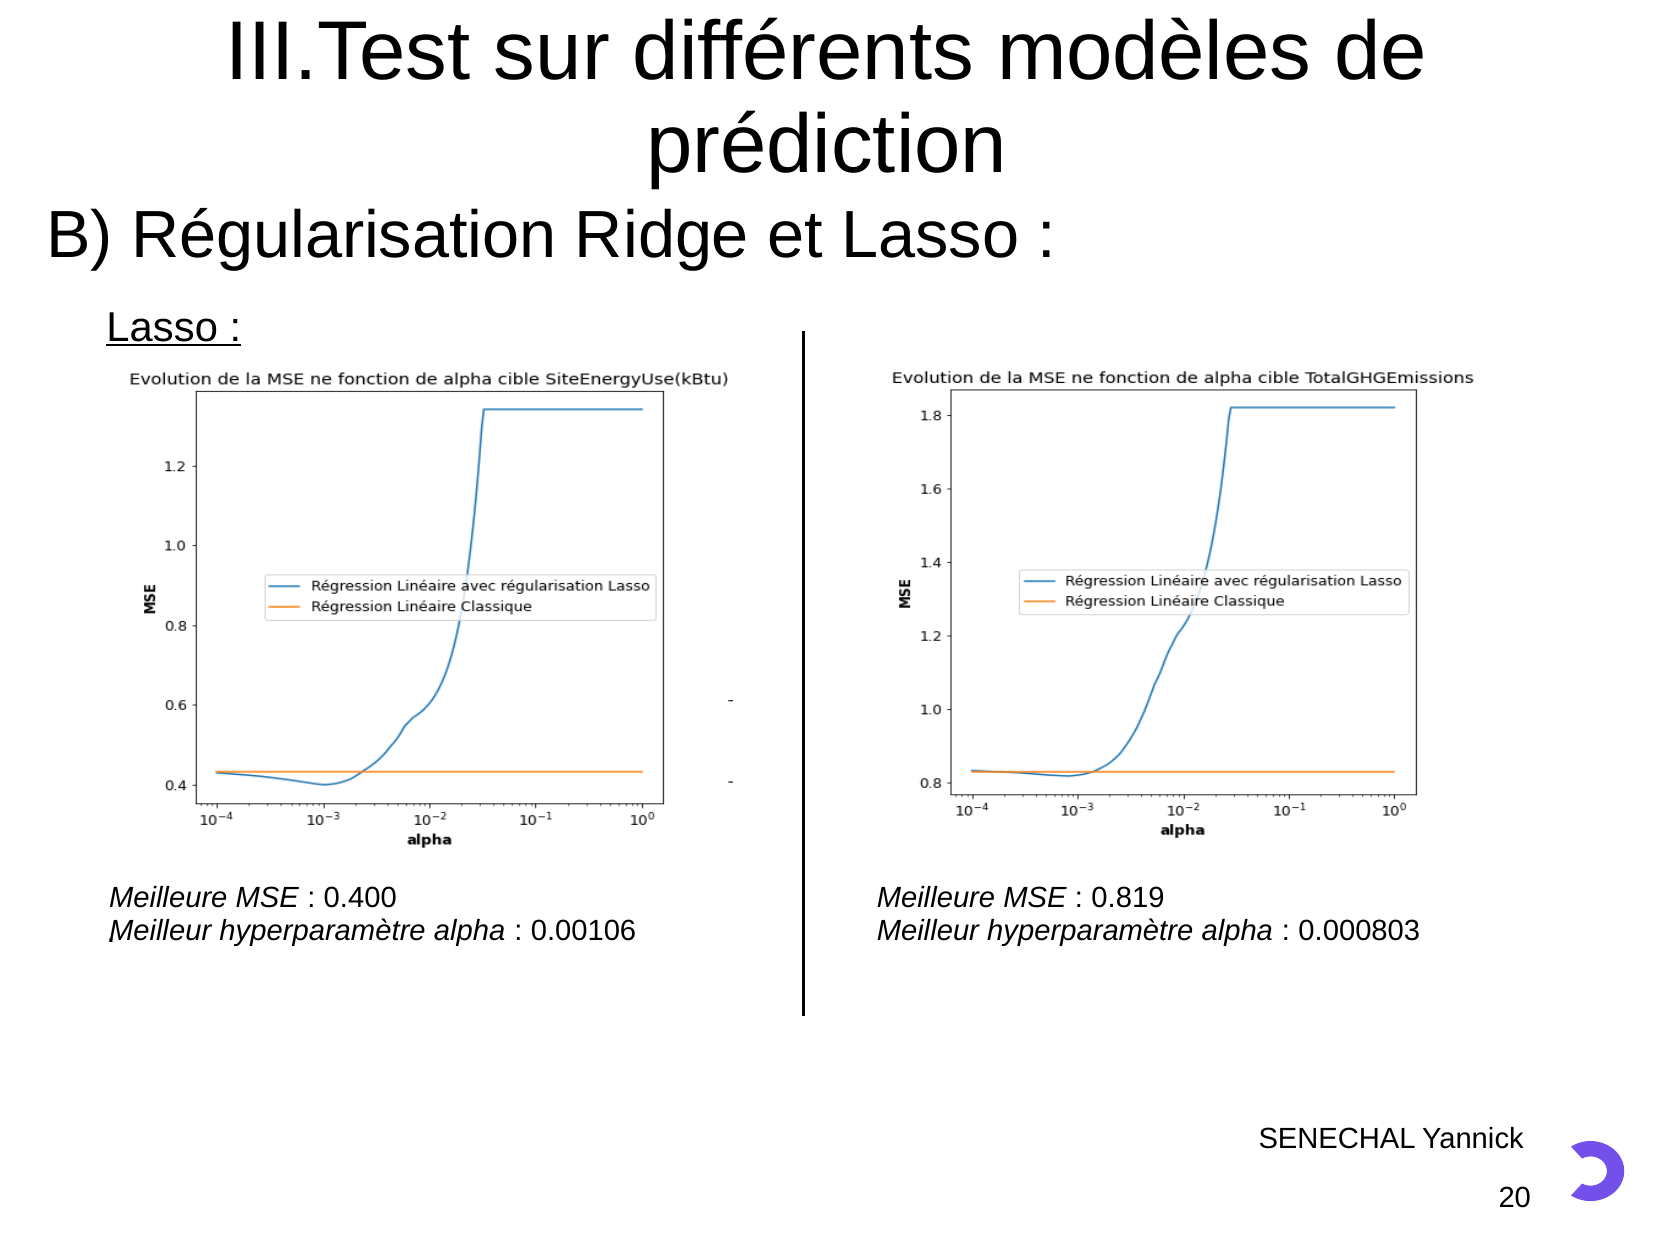

# III.Test sur différents modèles de prédiction
B) Régularisation Ridge et Lasso :
Lasso :
.
Meilleure MSE : 0.400
Meilleur hyperparamètre alpha : 0.00106
Meilleure MSE : 0.819
Meilleur hyperparamètre alpha : 0.000803
SENECHAL Yannick
20